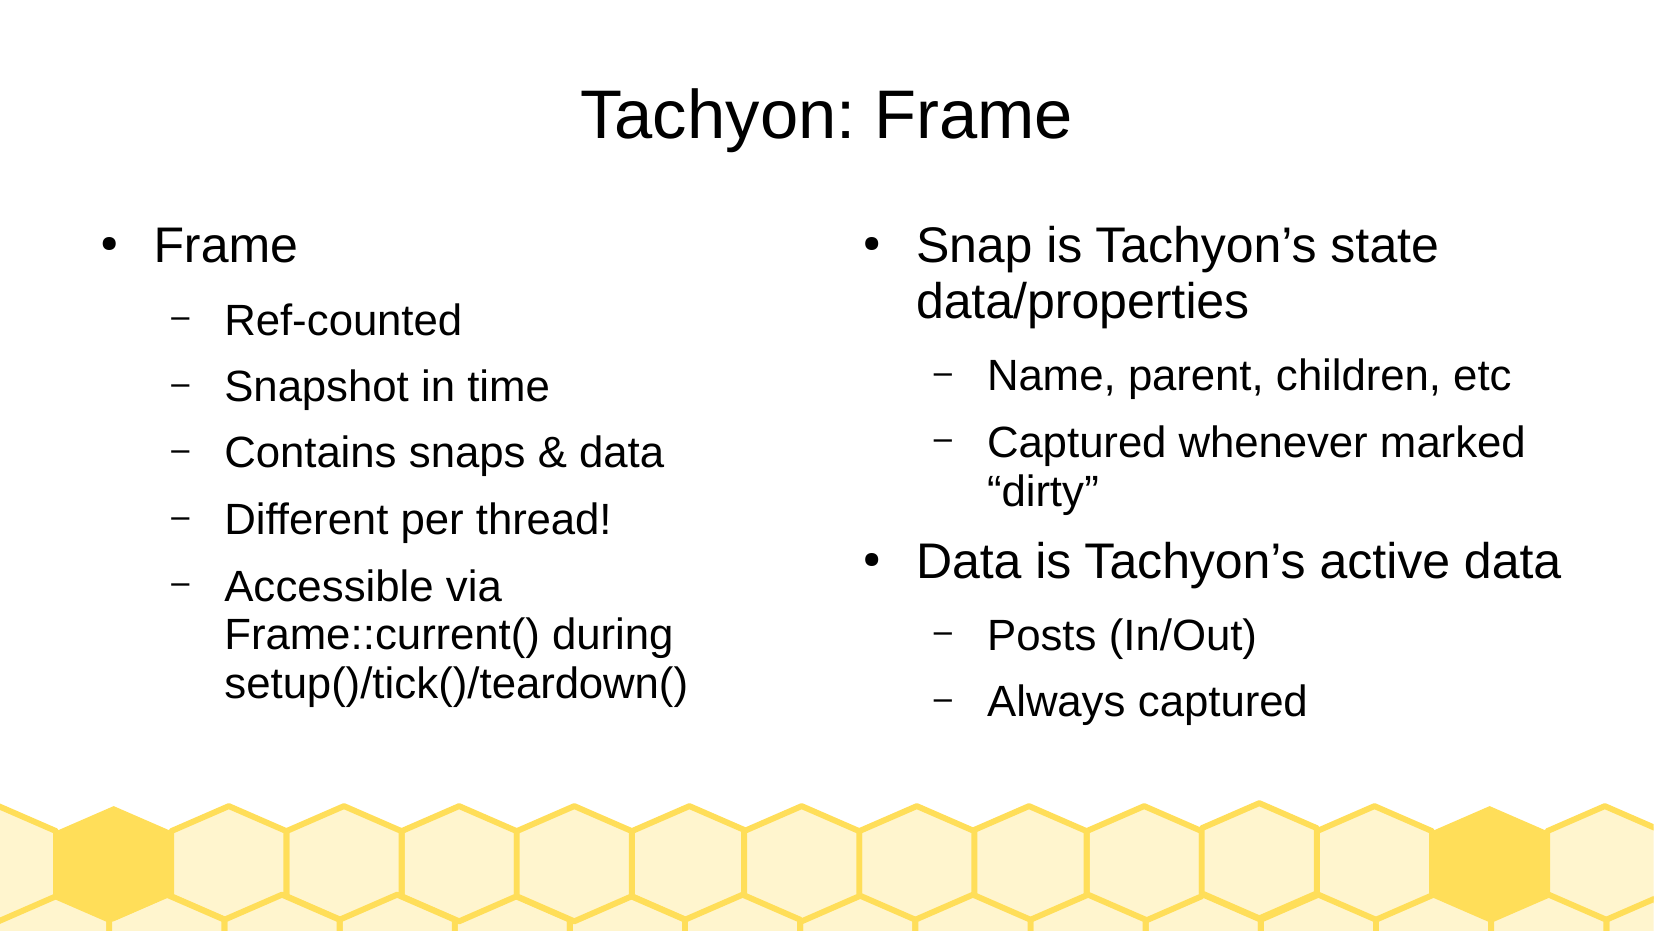

# Tachyon: Frame
Frame
Ref-counted
Snapshot in time
Contains snaps & data
Different per thread!
Accessible via Frame::current() during setup()/tick()/teardown()
Snap is Tachyon’s state data/properties
Name, parent, children, etc
Captured whenever marked “dirty”
Data is Tachyon’s active data
Posts (In/Out)
Always captured